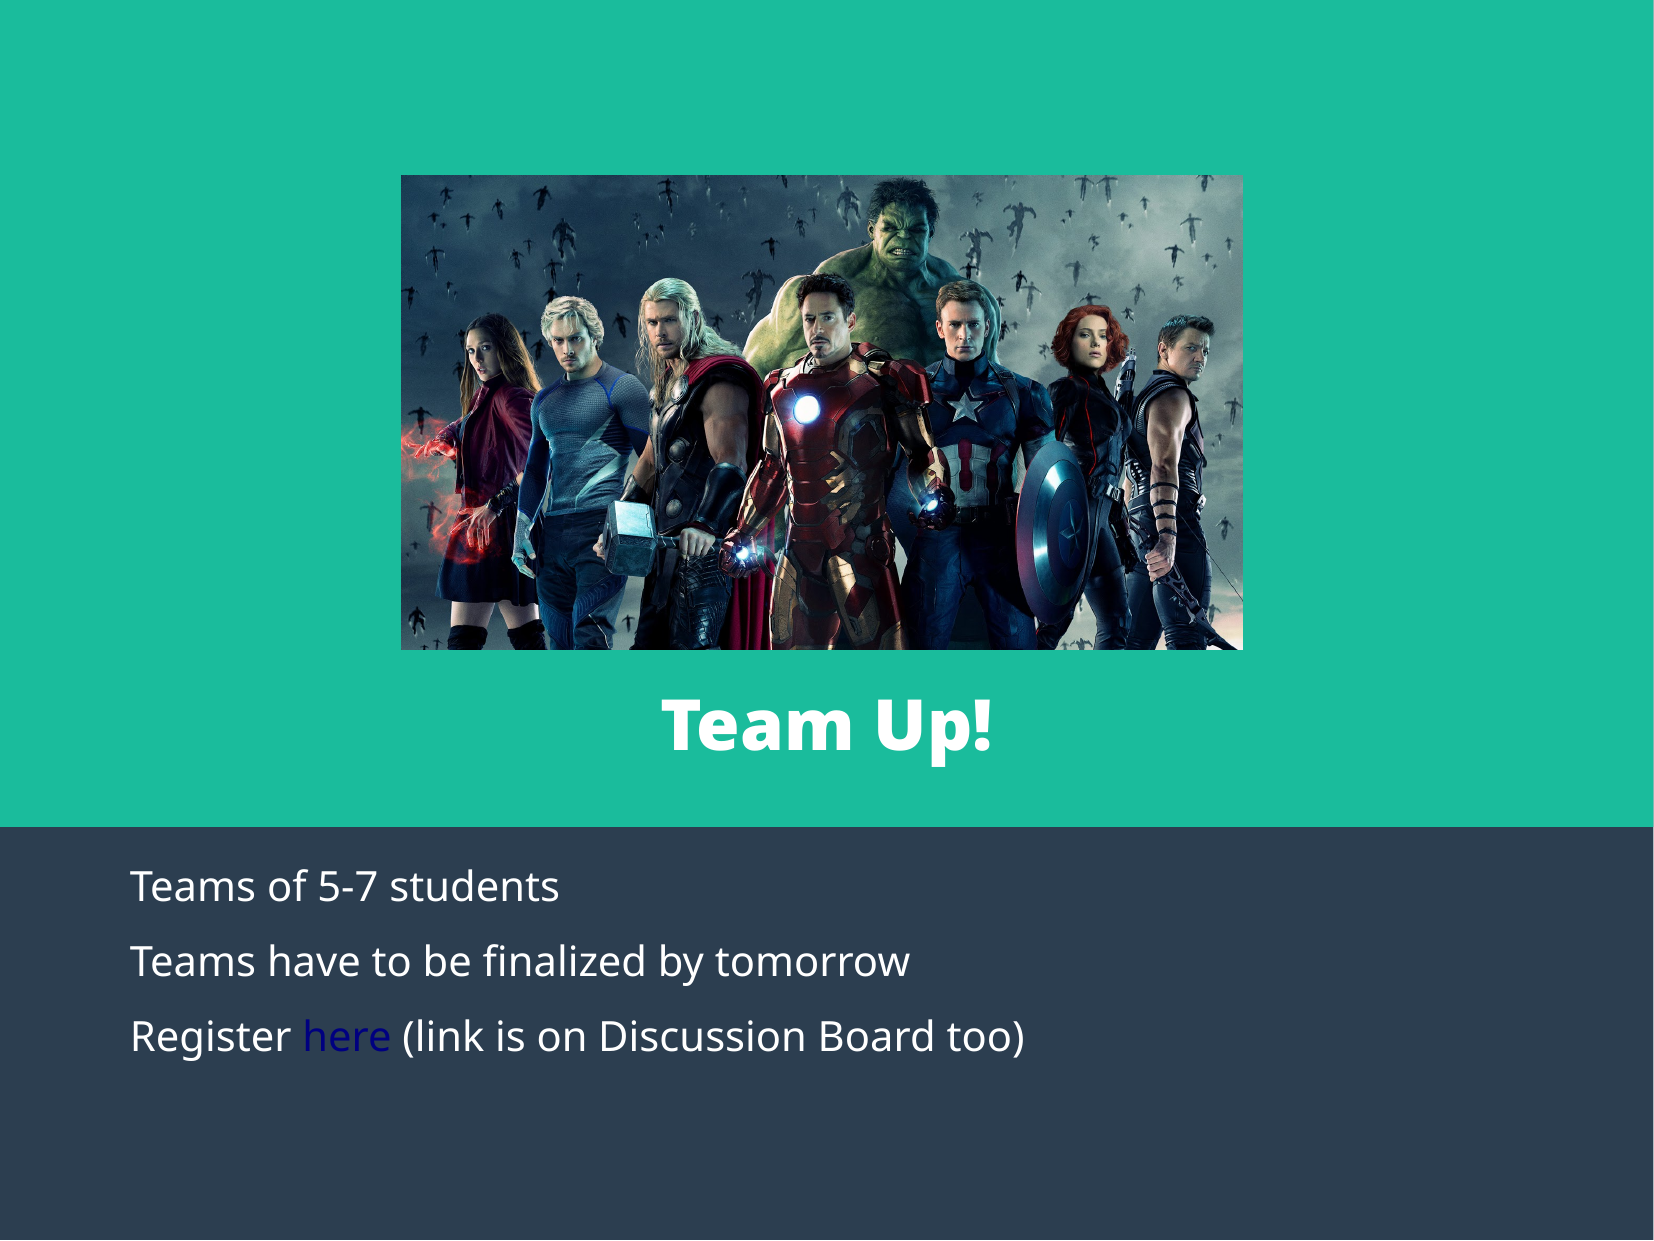

# Team Up!
Teams of 5-7 students
Teams have to be finalized by tomorrow
Register here (link is on Discussion Board too)